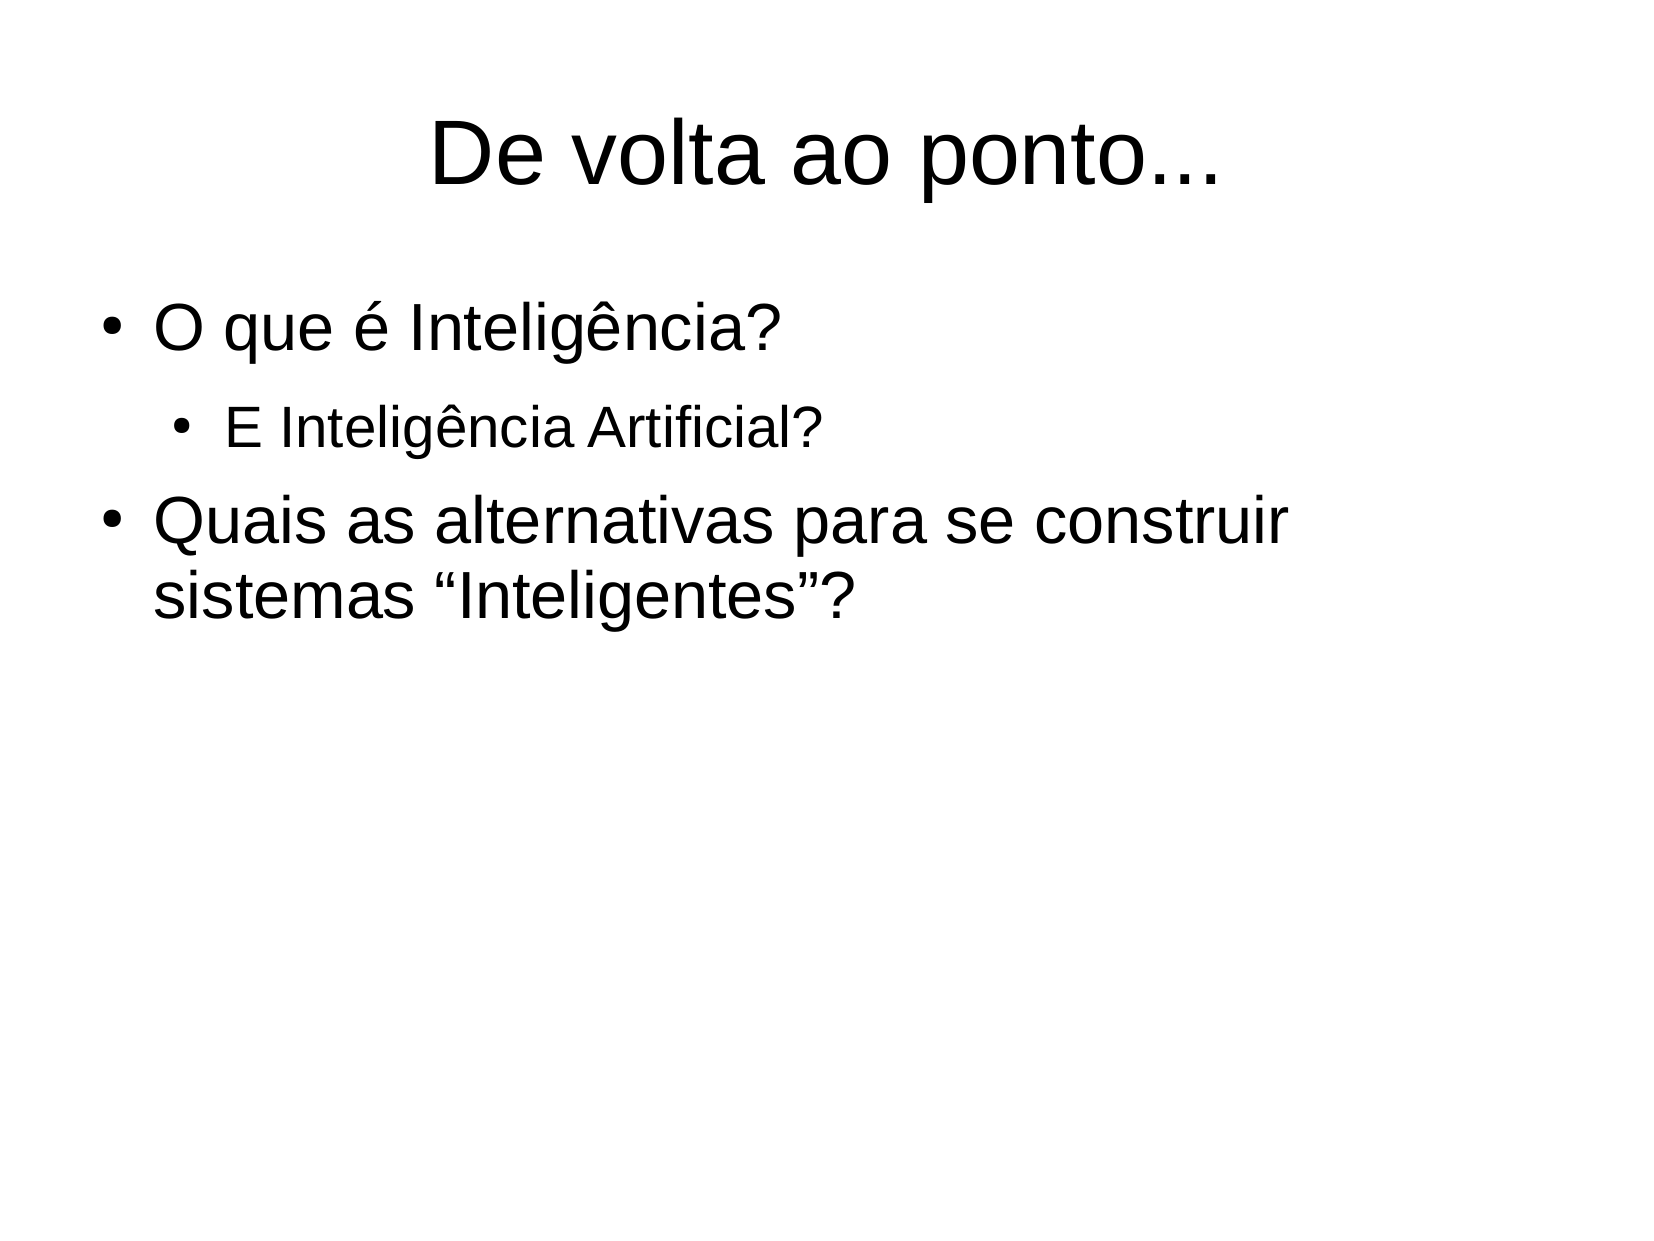

# De volta ao ponto...
O que é Inteligência?
E Inteligência Artificial?
Quais as alternativas para se construir sistemas “Inteligentes”?